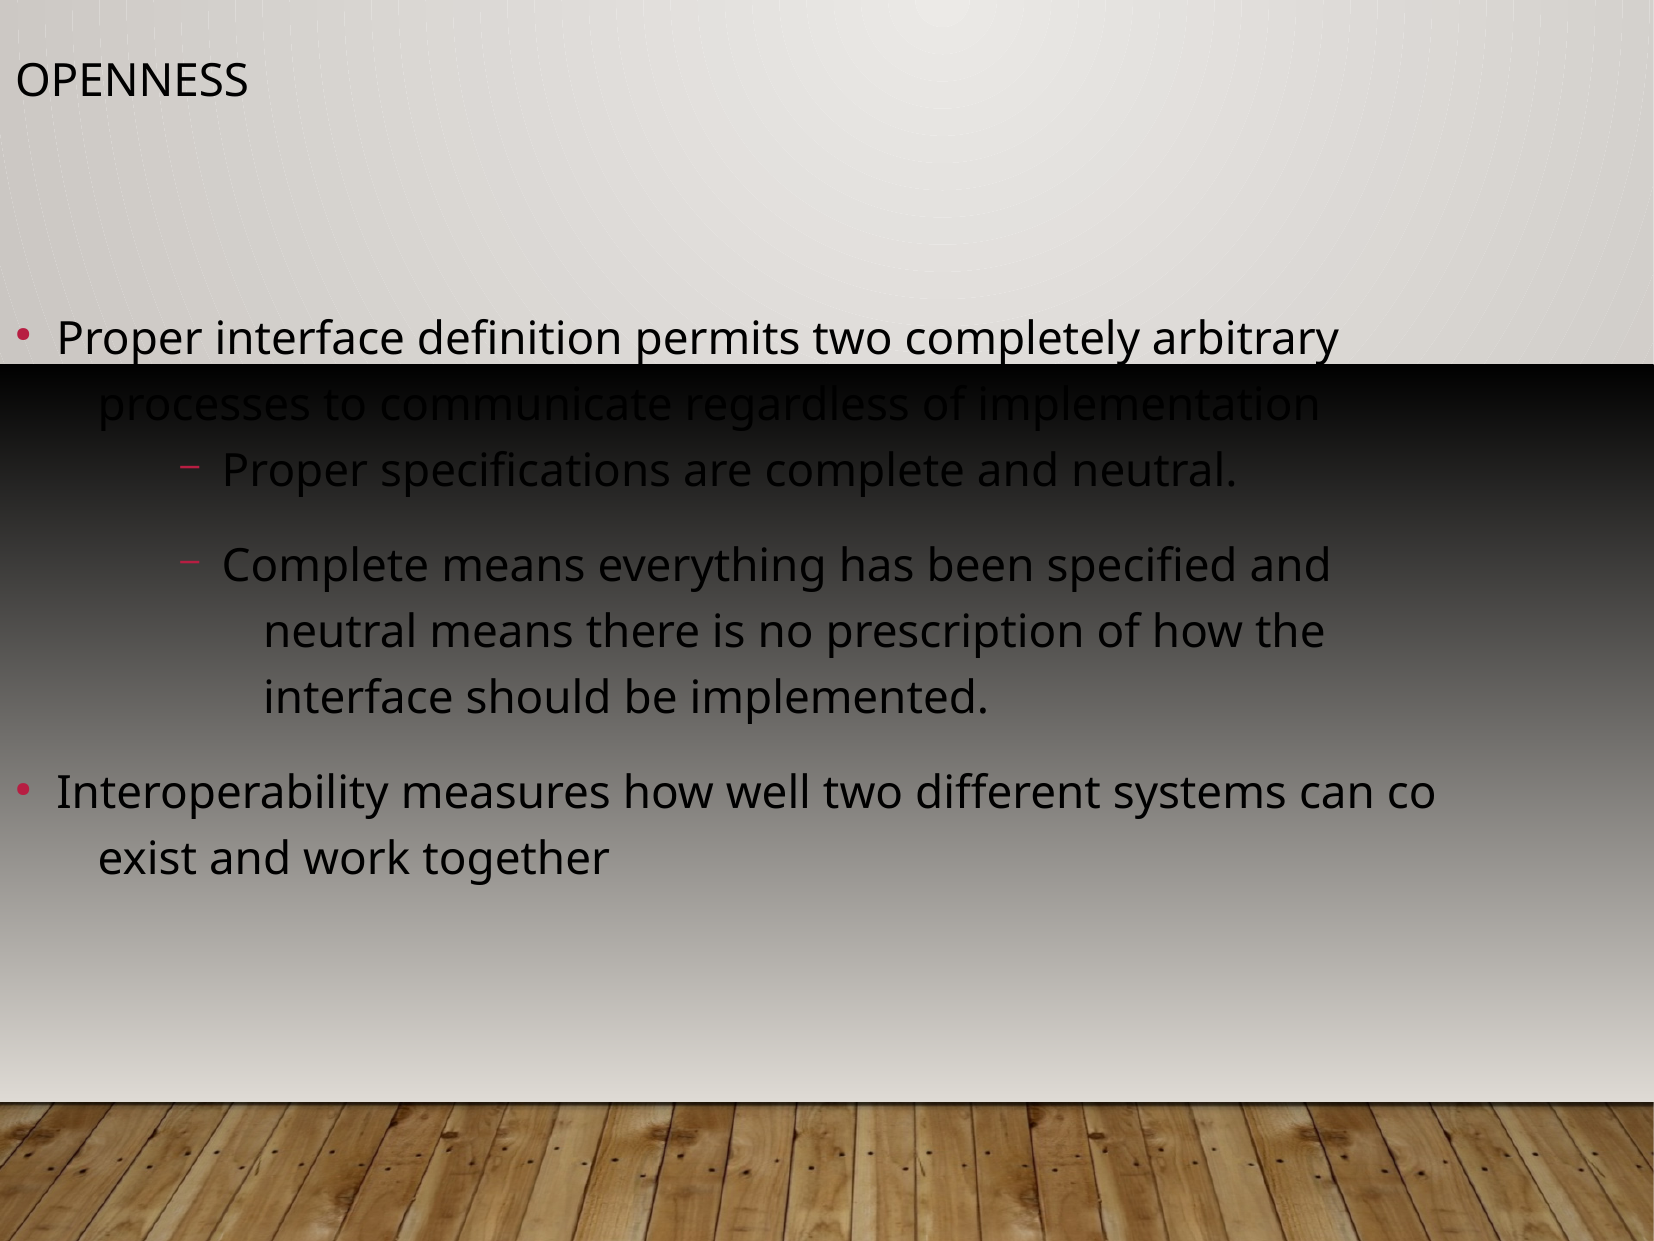

# Openness
Proper interface definition permits two completely arbitrary processes to communicate regardless of implementation
Proper specifications are complete and neutral.
Complete means everything has been specified and neutral means there is no prescription of how the interface should be implemented.
Interoperability measures how well two different systems can co exist and work together